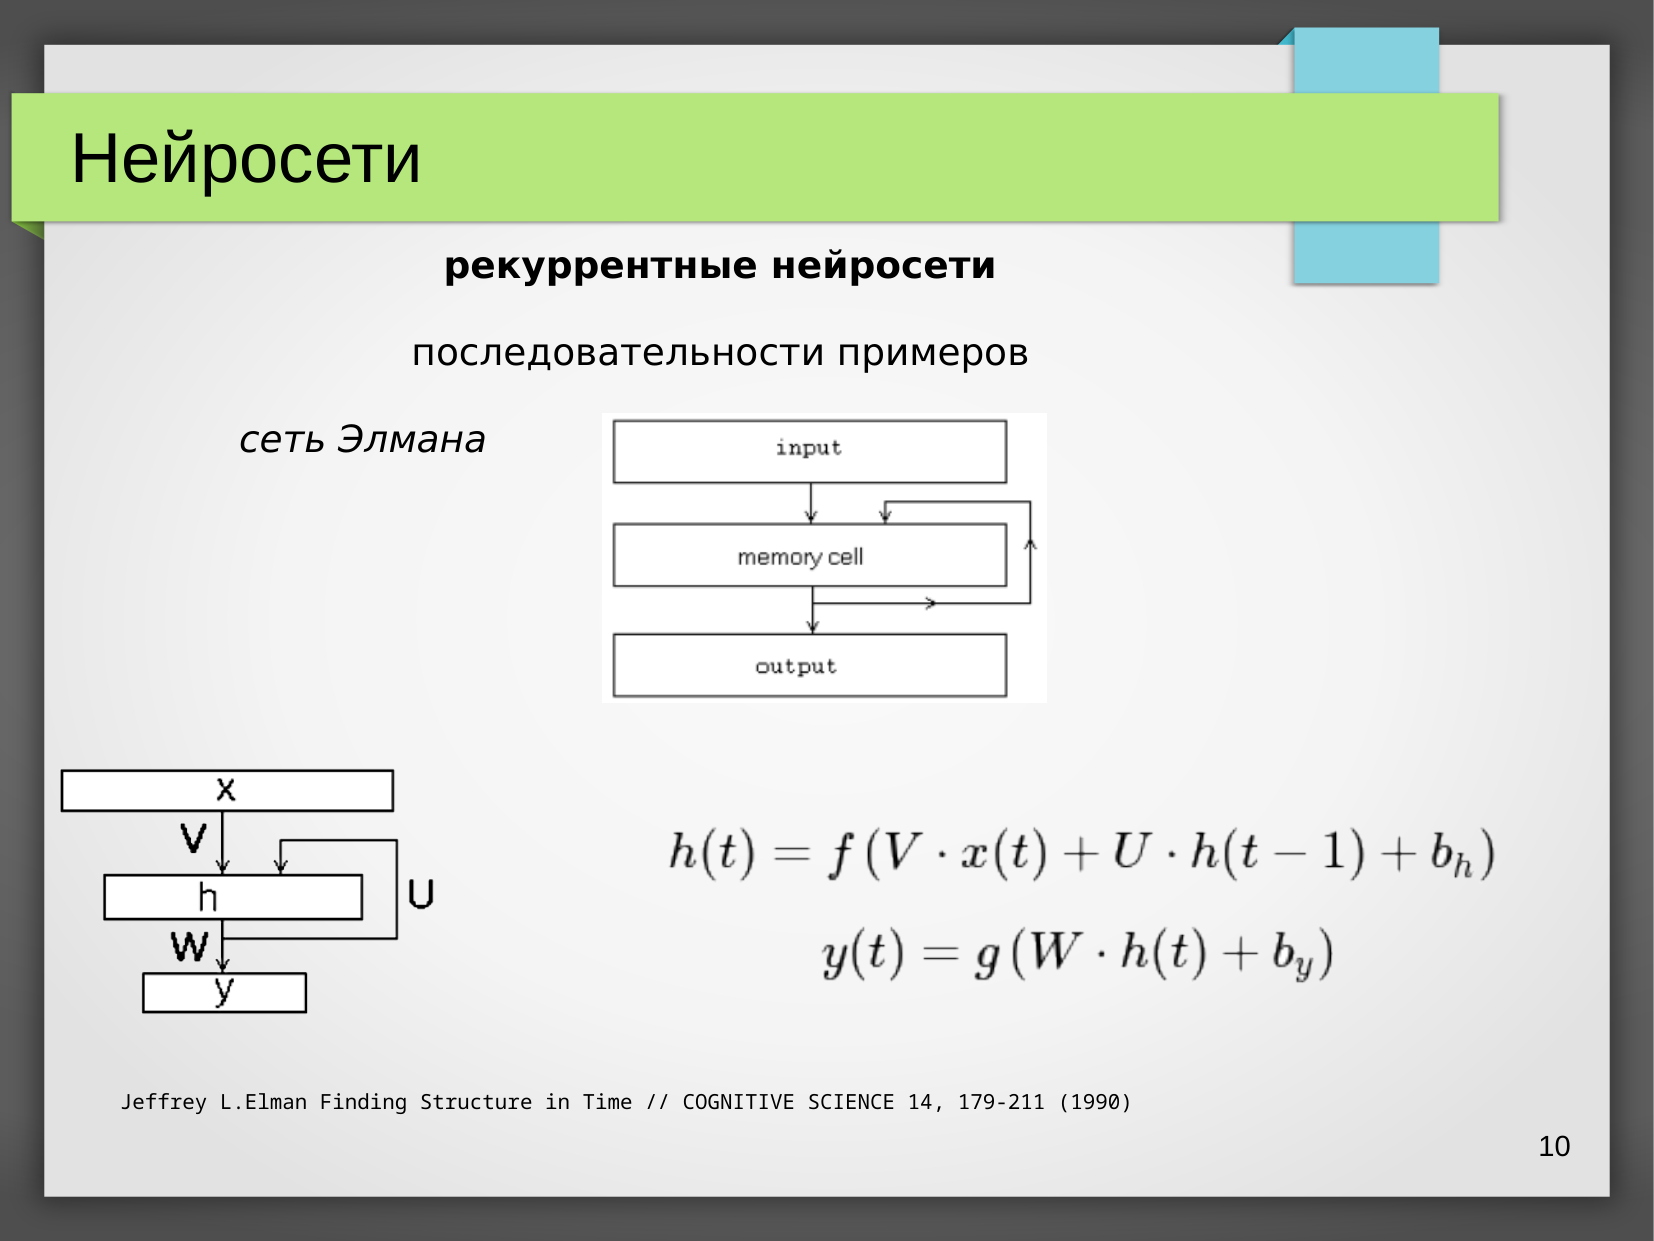

# Нейросети
рекуррентные нейросети
последовательности примеров
сеть Элмана
Jeffrey L.Elman Finding Structure in Time // COGNITIVE SCIENCE 14, 179-211 (1990)
10